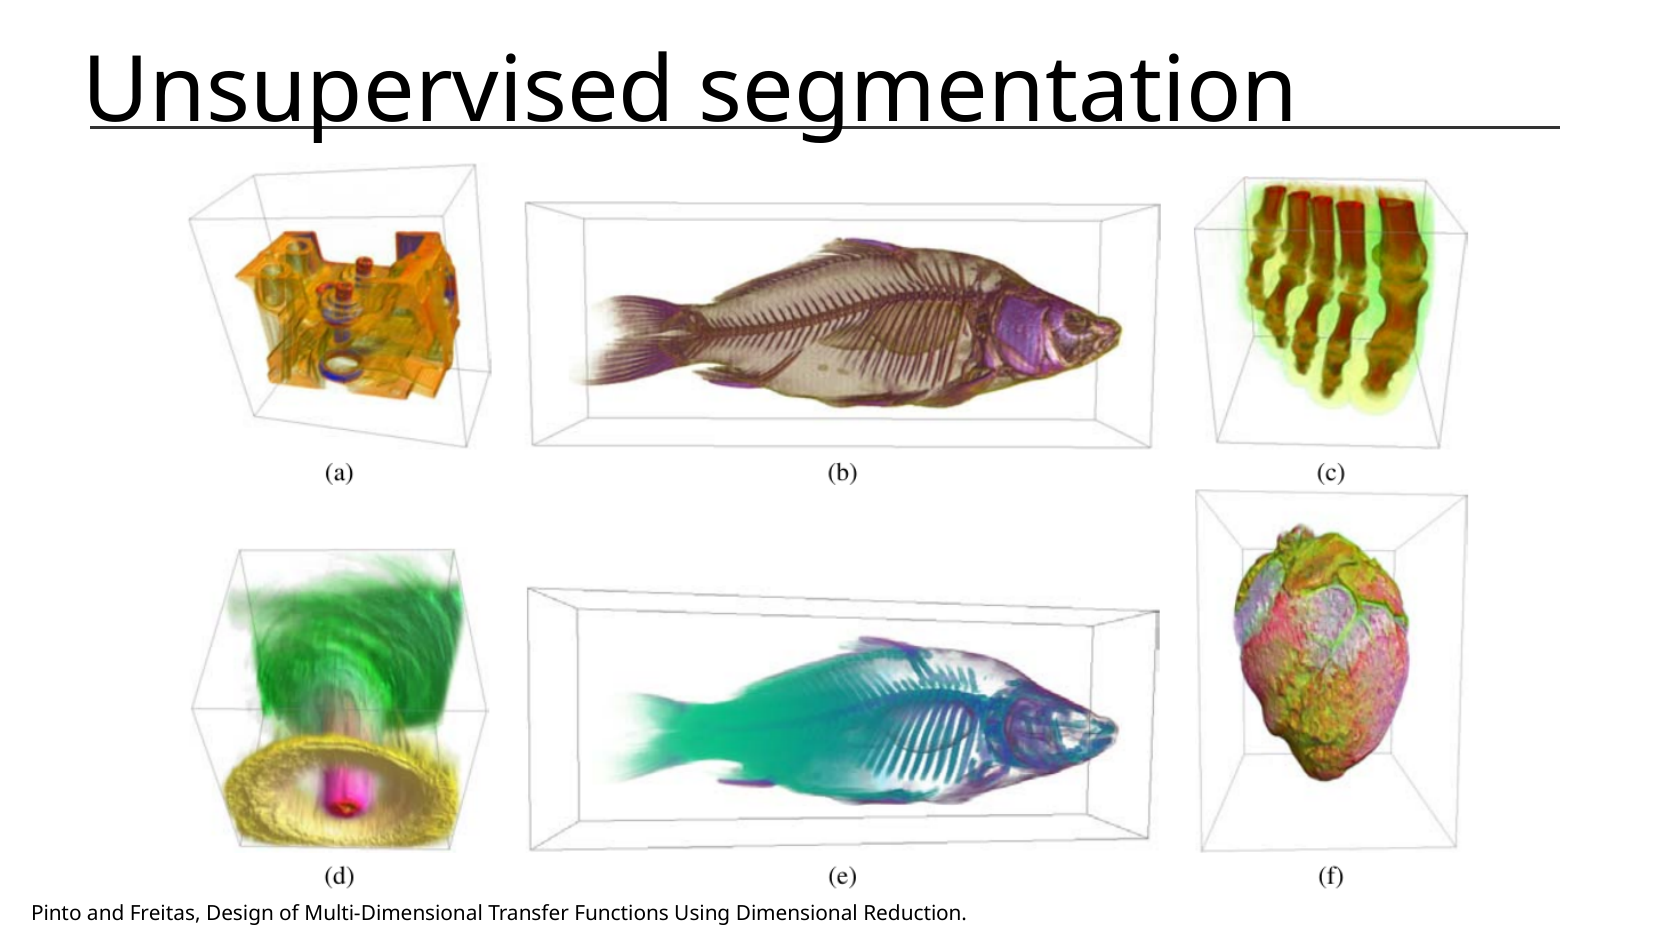

# Unsupervised segmentation
Pinto and Freitas, Design of Multi-Dimensional Transfer Functions Using Dimensional Reduction.